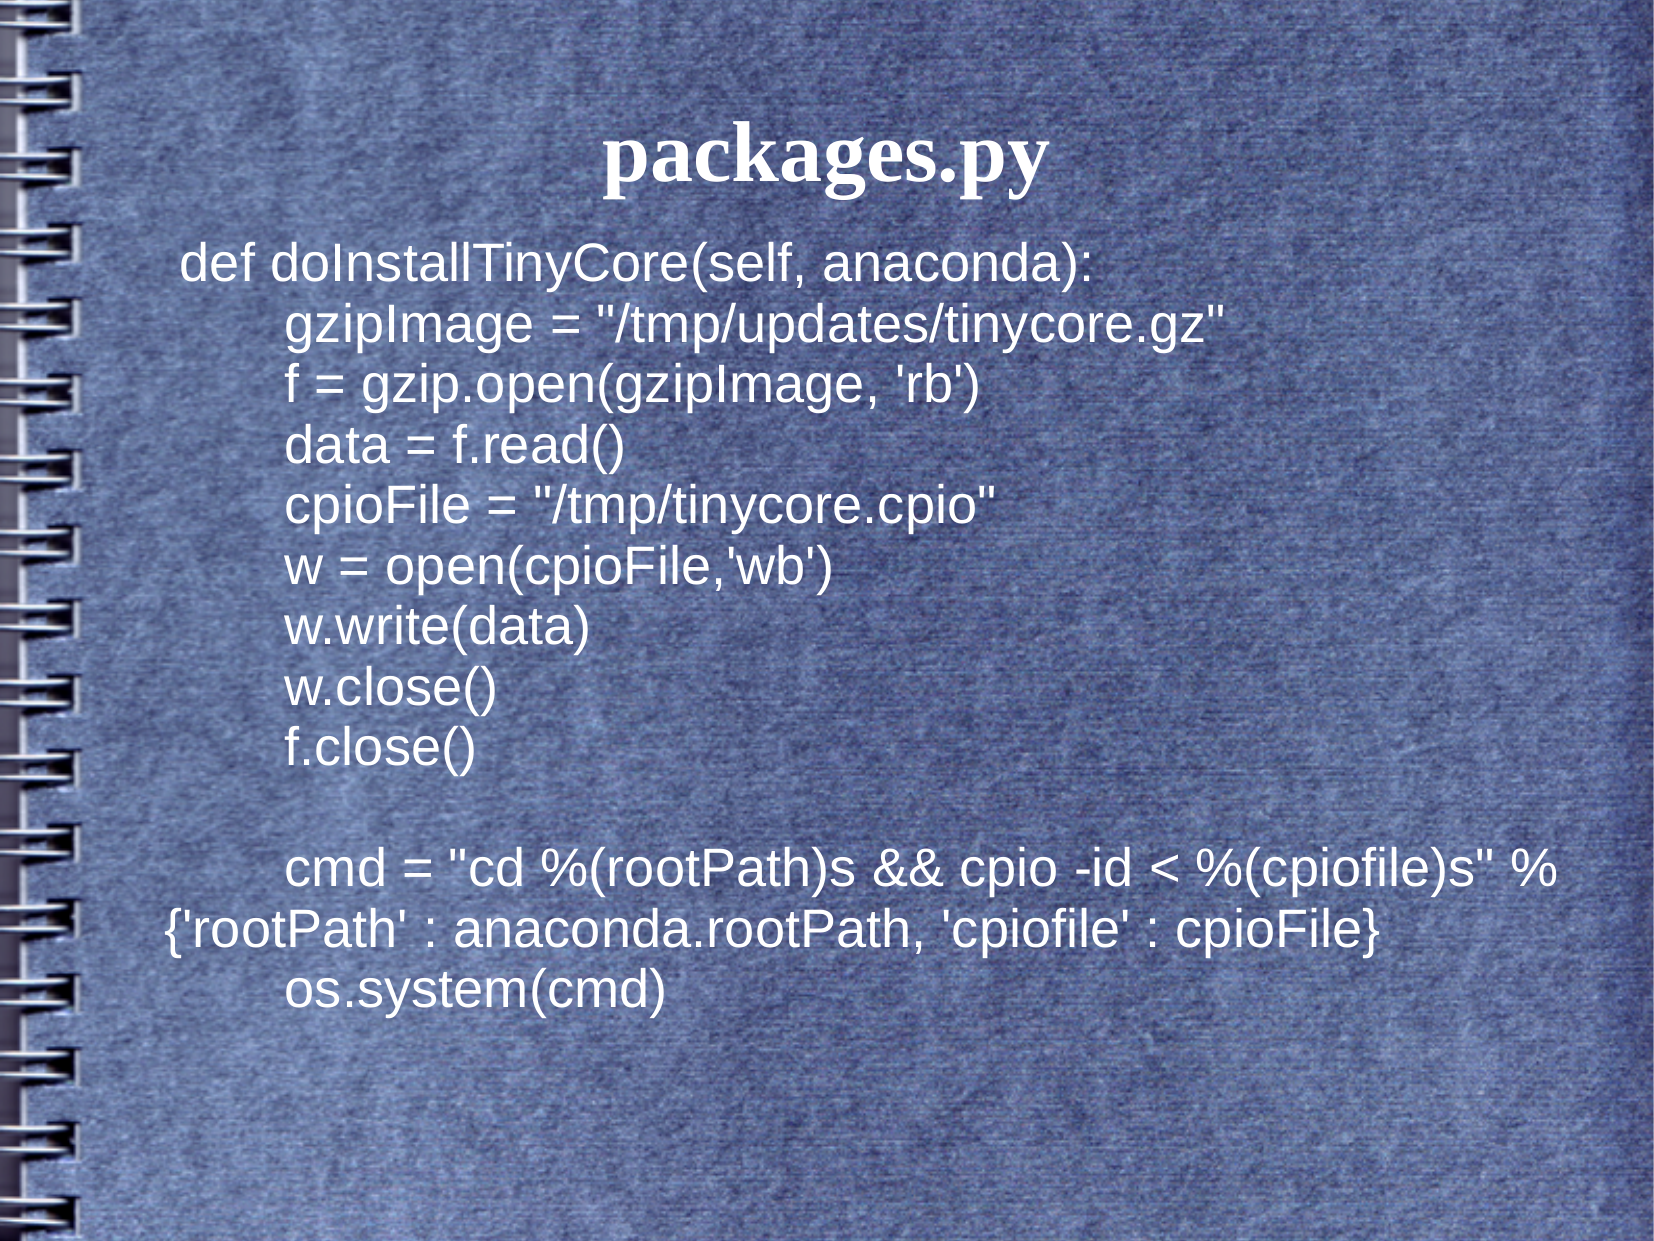

# packages.py
 def doInstallTinyCore(self, anaconda):
 gzipImage = "/tmp/updates/tinycore.gz"
	 f = gzip.open(gzipImage, 'rb')
 data = f.read()
 cpioFile = "/tmp/tinycore.cpio"
 w = open(cpioFile,'wb')
 w.write(data)
 w.close()
 f.close()
 cmd = "cd %(rootPath)s && cpio -id < %(cpiofile)s" %{'rootPath' : anaconda.rootPath, 'cpiofile' : cpioFile}
 os.system(cmd)